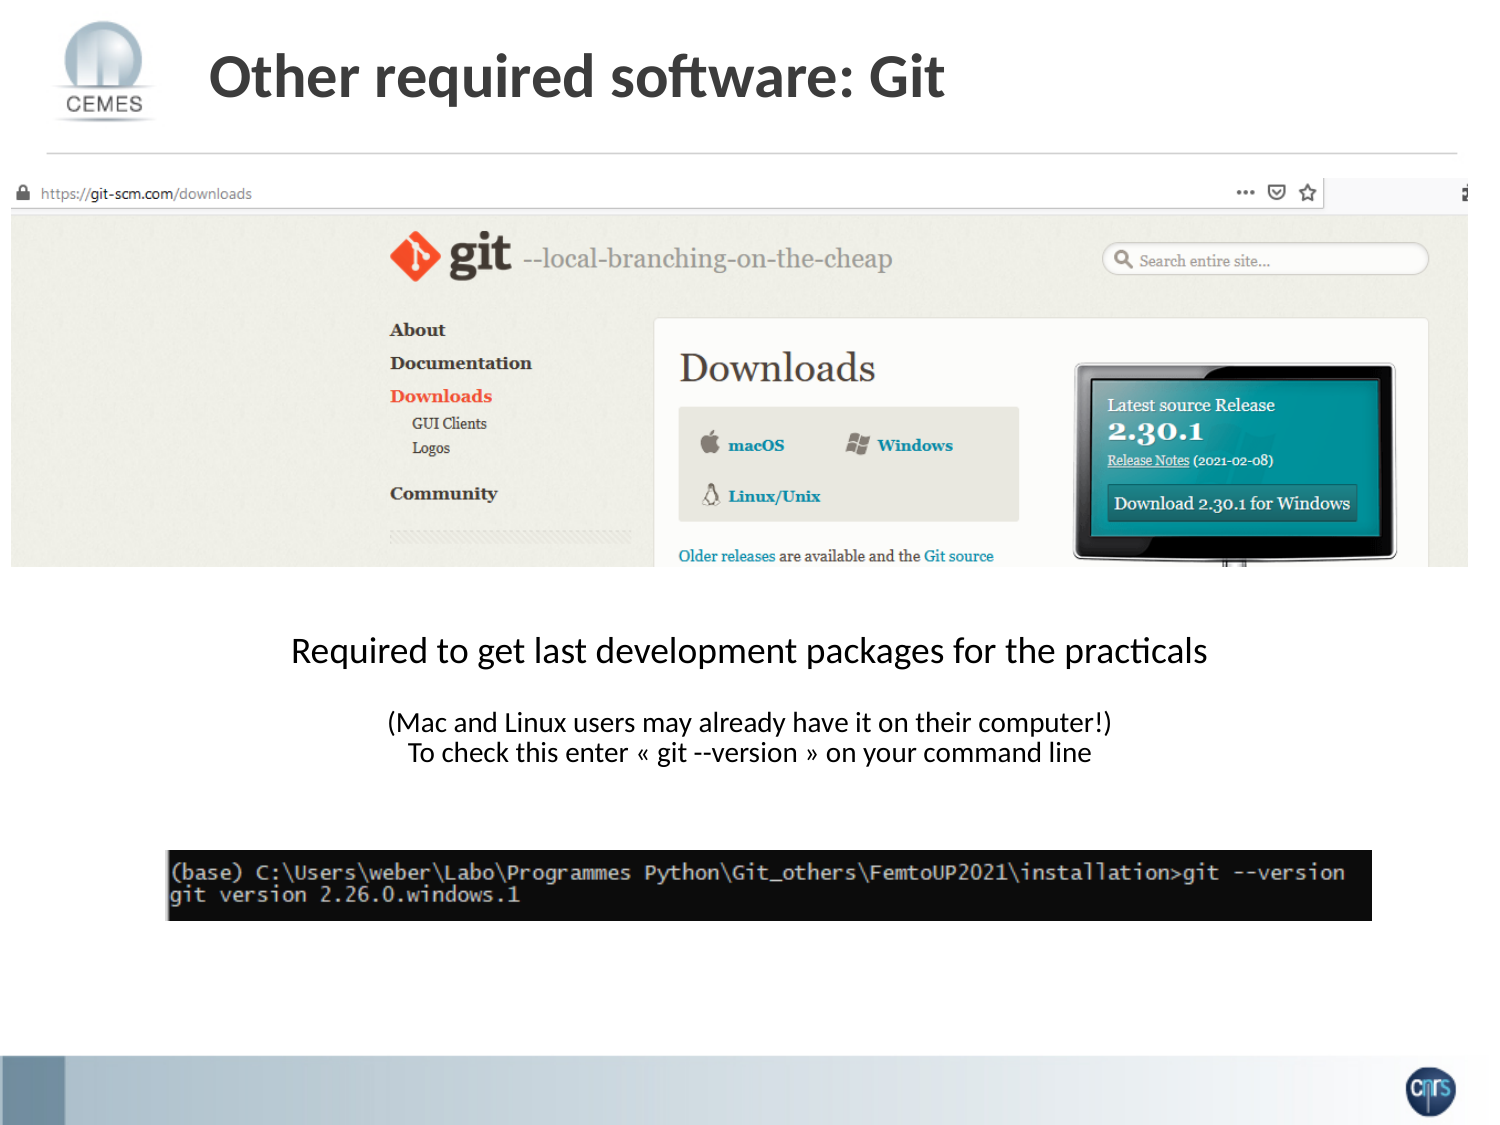

Other required software: Git
Required to get last development packages for the practicals
(Mac and Linux users may already have it on their computer!)
To check this enter « git --version » on your command line